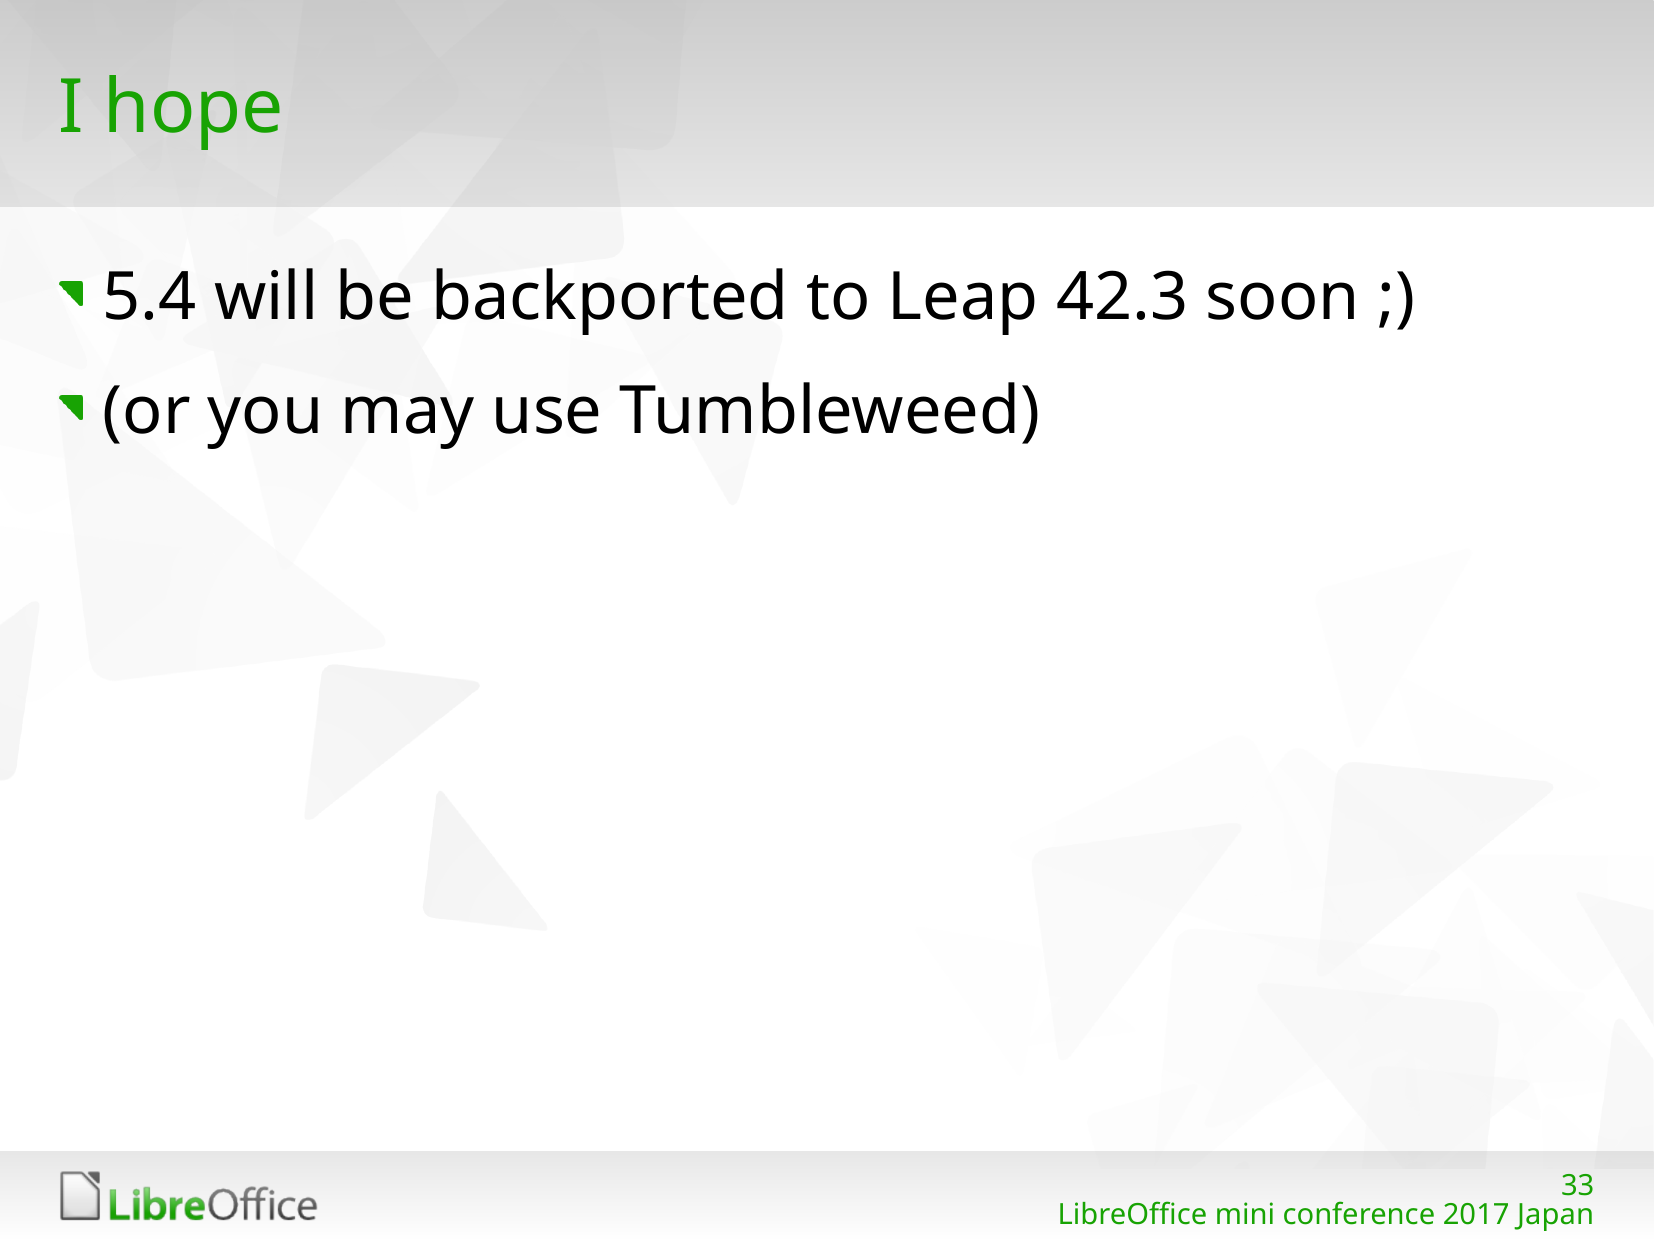

# I hope
5.4 will be backported to Leap 42.3 soon ;)
(or you may use Tumbleweed)
33
 LibreOffice mini conference 2017 Japan